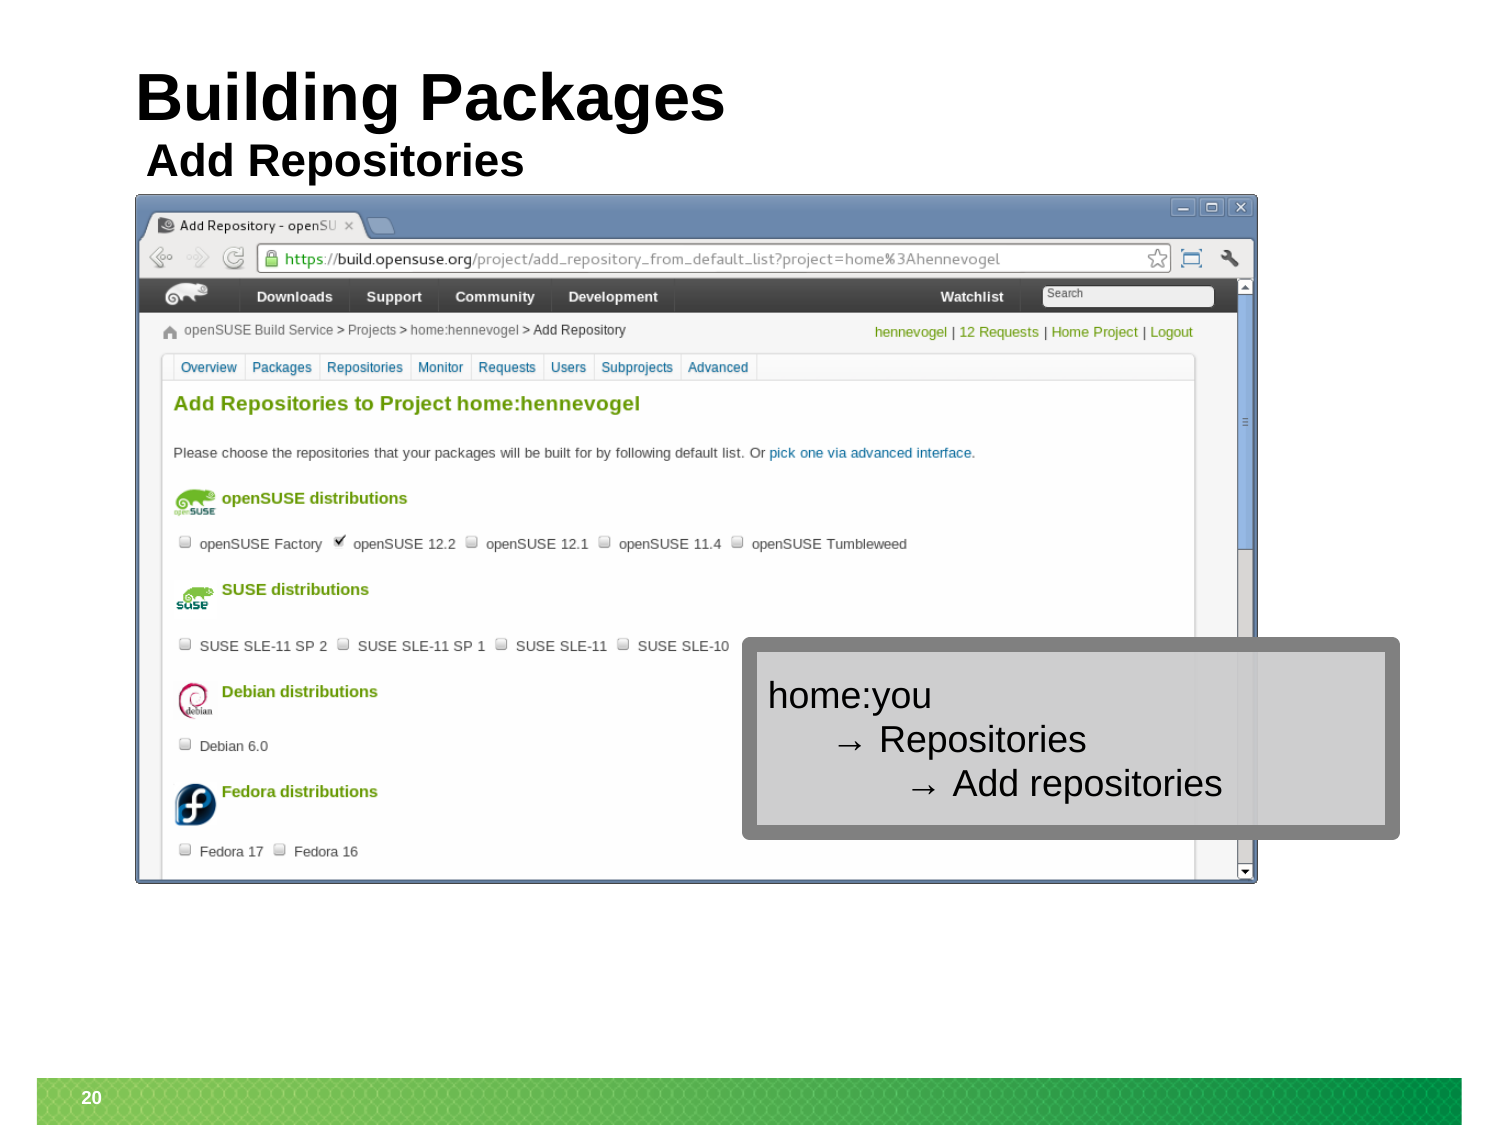

# Building Packages Add Repositories
 home:you
	→ Repositories
		→ Add repositories